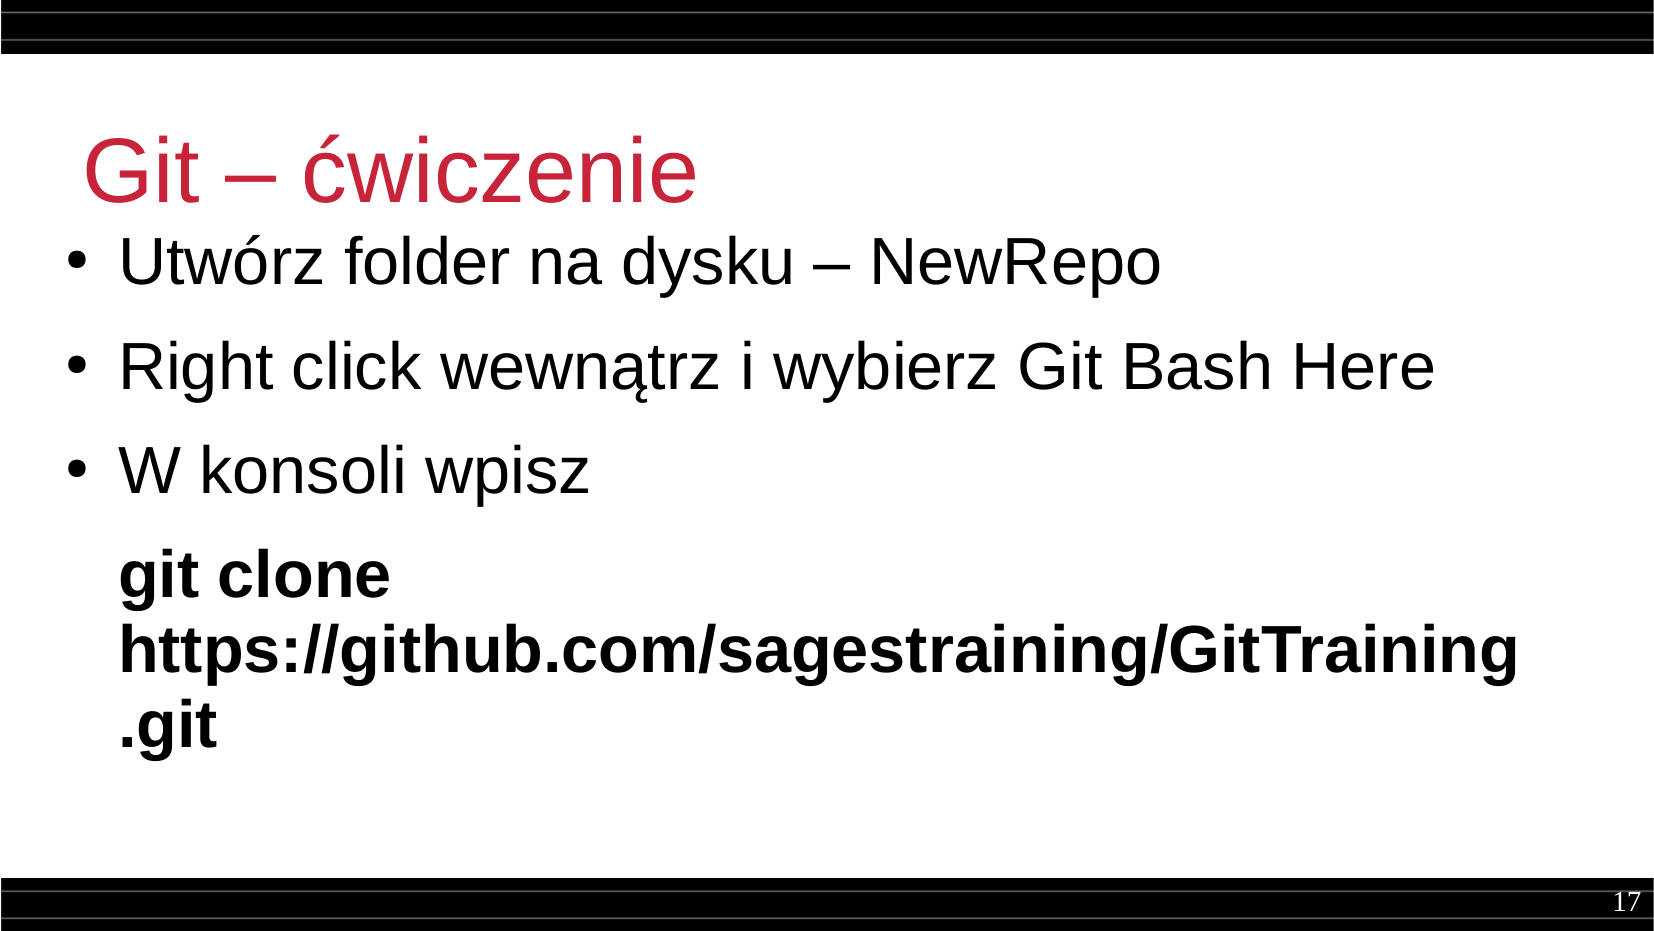

# Git – ćwiczenie
Utwórz folder na dysku – NewRepo
Right click wewnątrz i wybierz Git Bash Here
W konsoli wpisz
git clone https://github.com/sagestraining/GitTraining.git